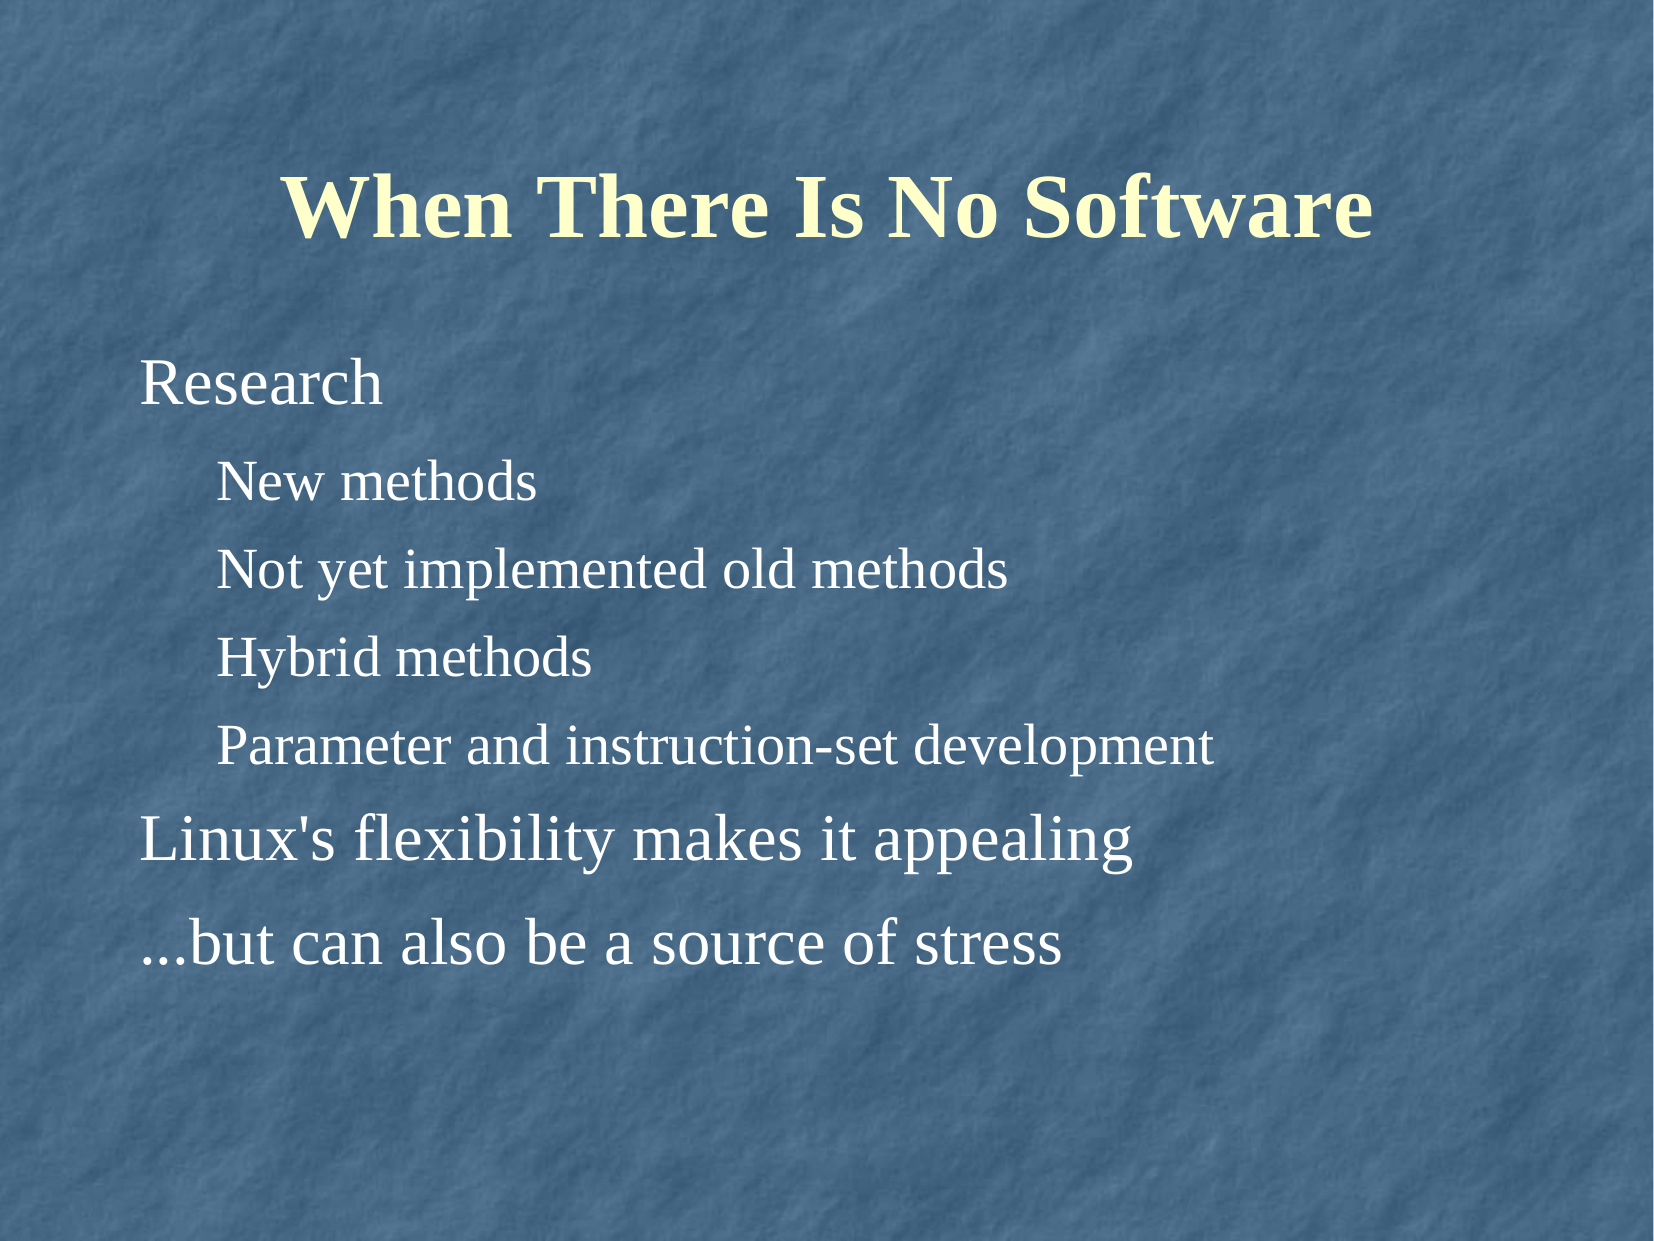

# When There Is No Software
Research
New methods
Not yet implemented old methods
Hybrid methods
Parameter and instruction-set development
Linux's flexibility makes it appealing
...but can also be a source of stress